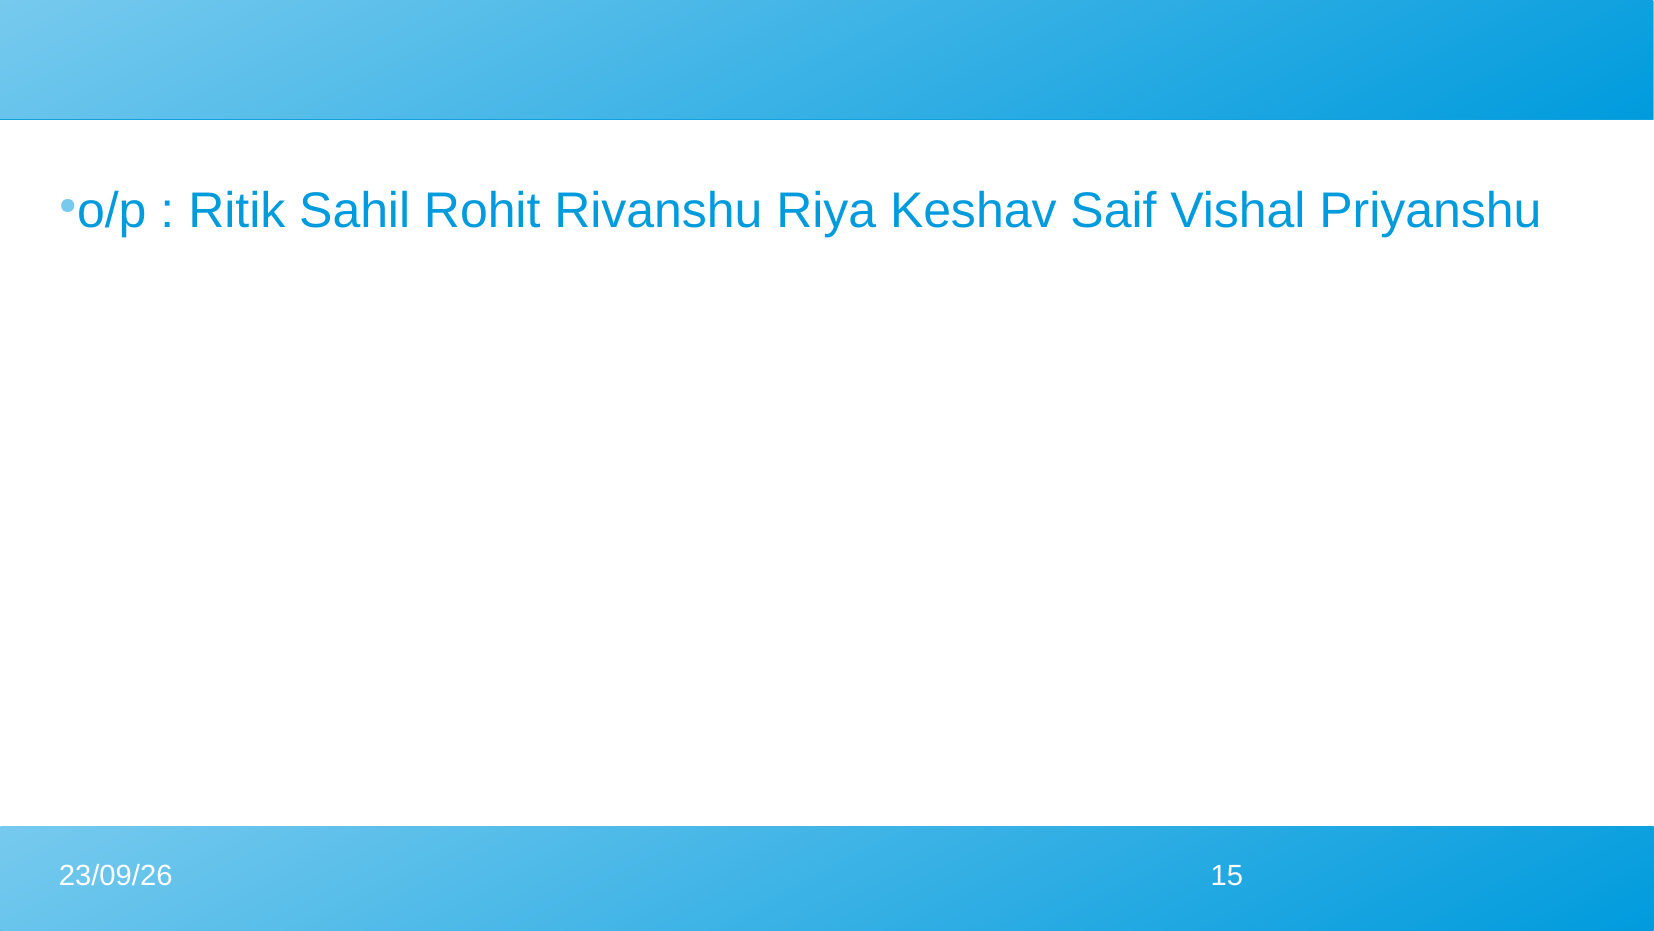

#
o/p : Ritik Sahil Rohit Rivanshu Riya Keshav Saif Vishal Priyanshu